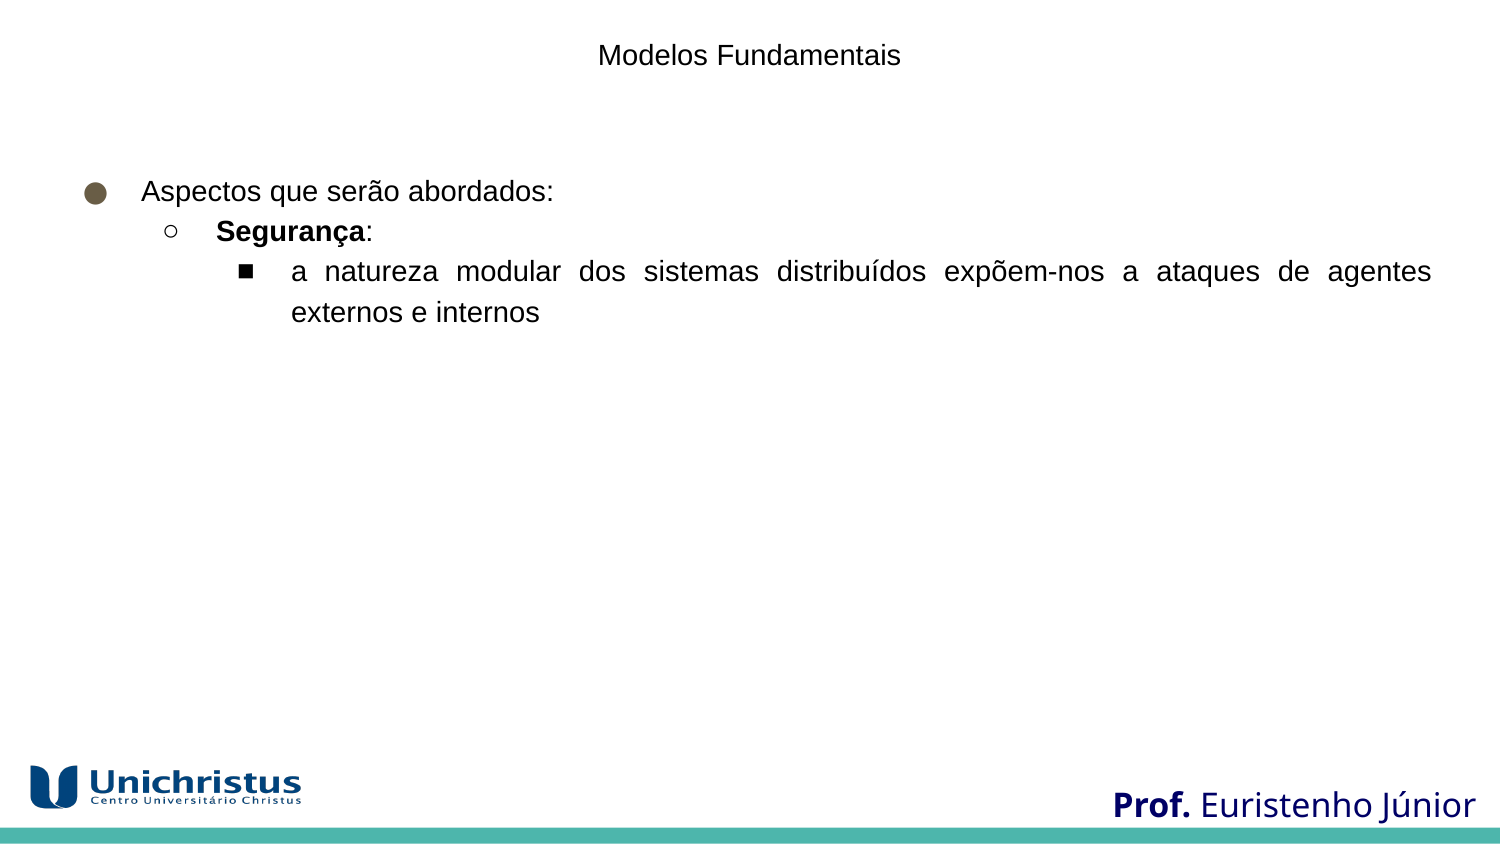

# Modelos Fundamentais
Aspectos que serão abordados:
Segurança:
a natureza modular dos sistemas distribuídos expõem-nos a ataques de agentes externos e internos
Prof. Euristenho Júnior